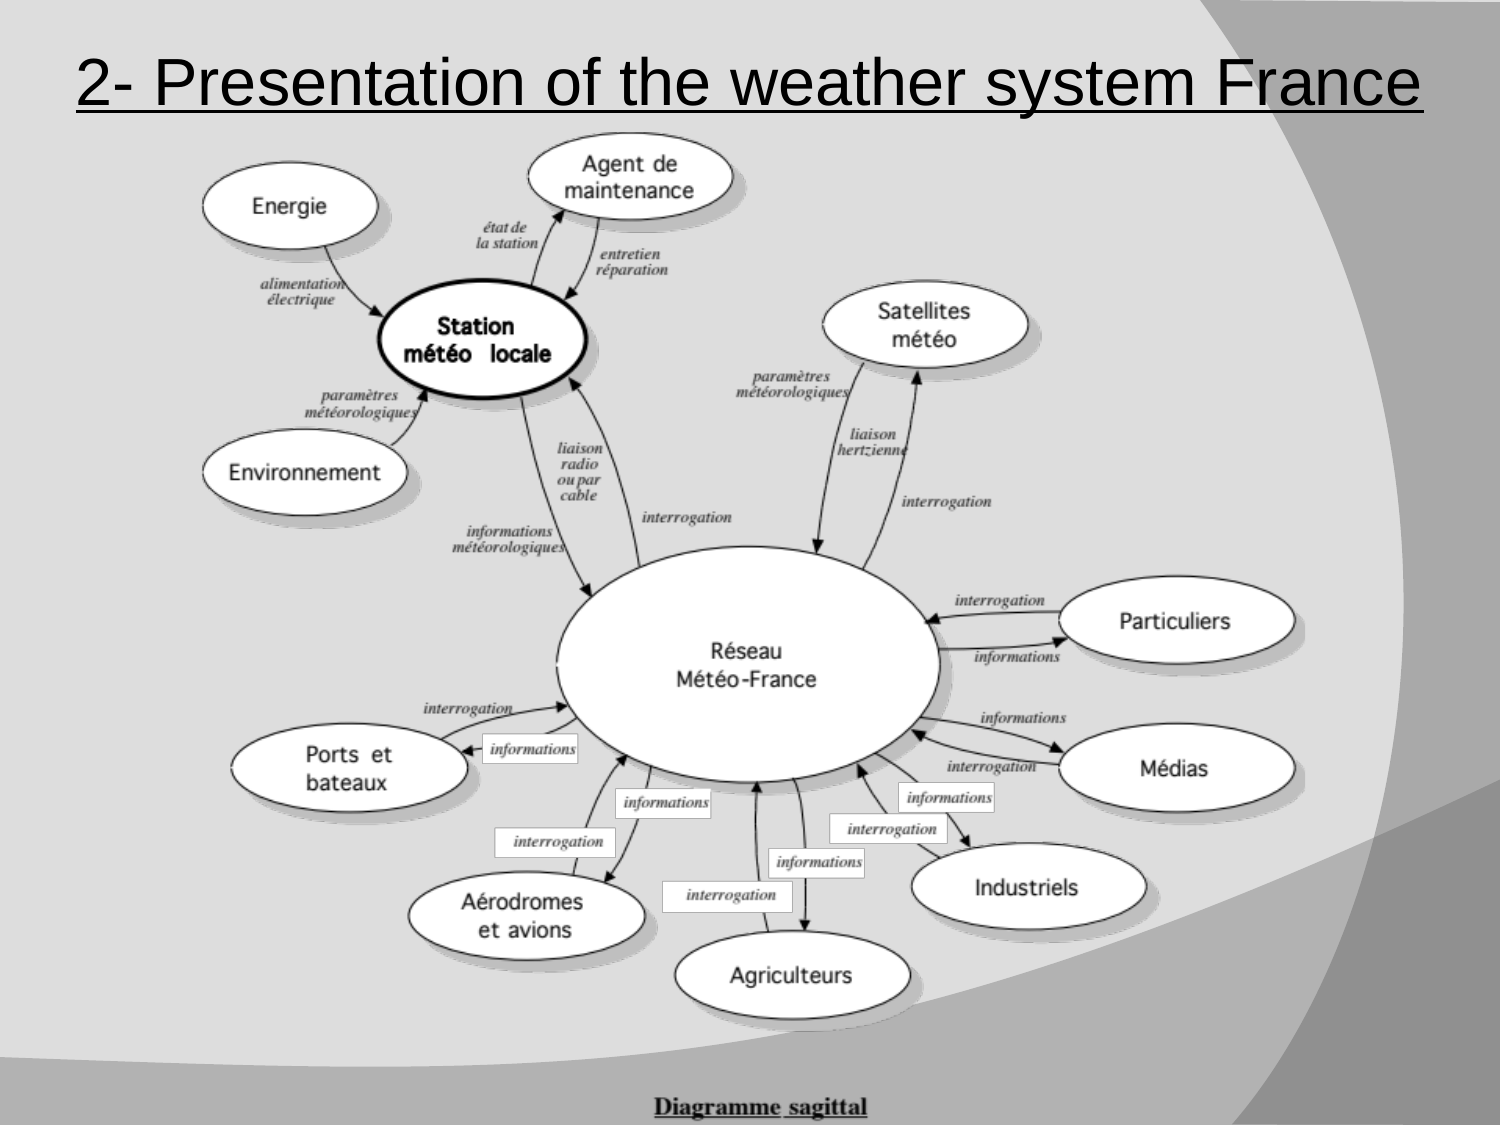

2- Presentation of the weather system France